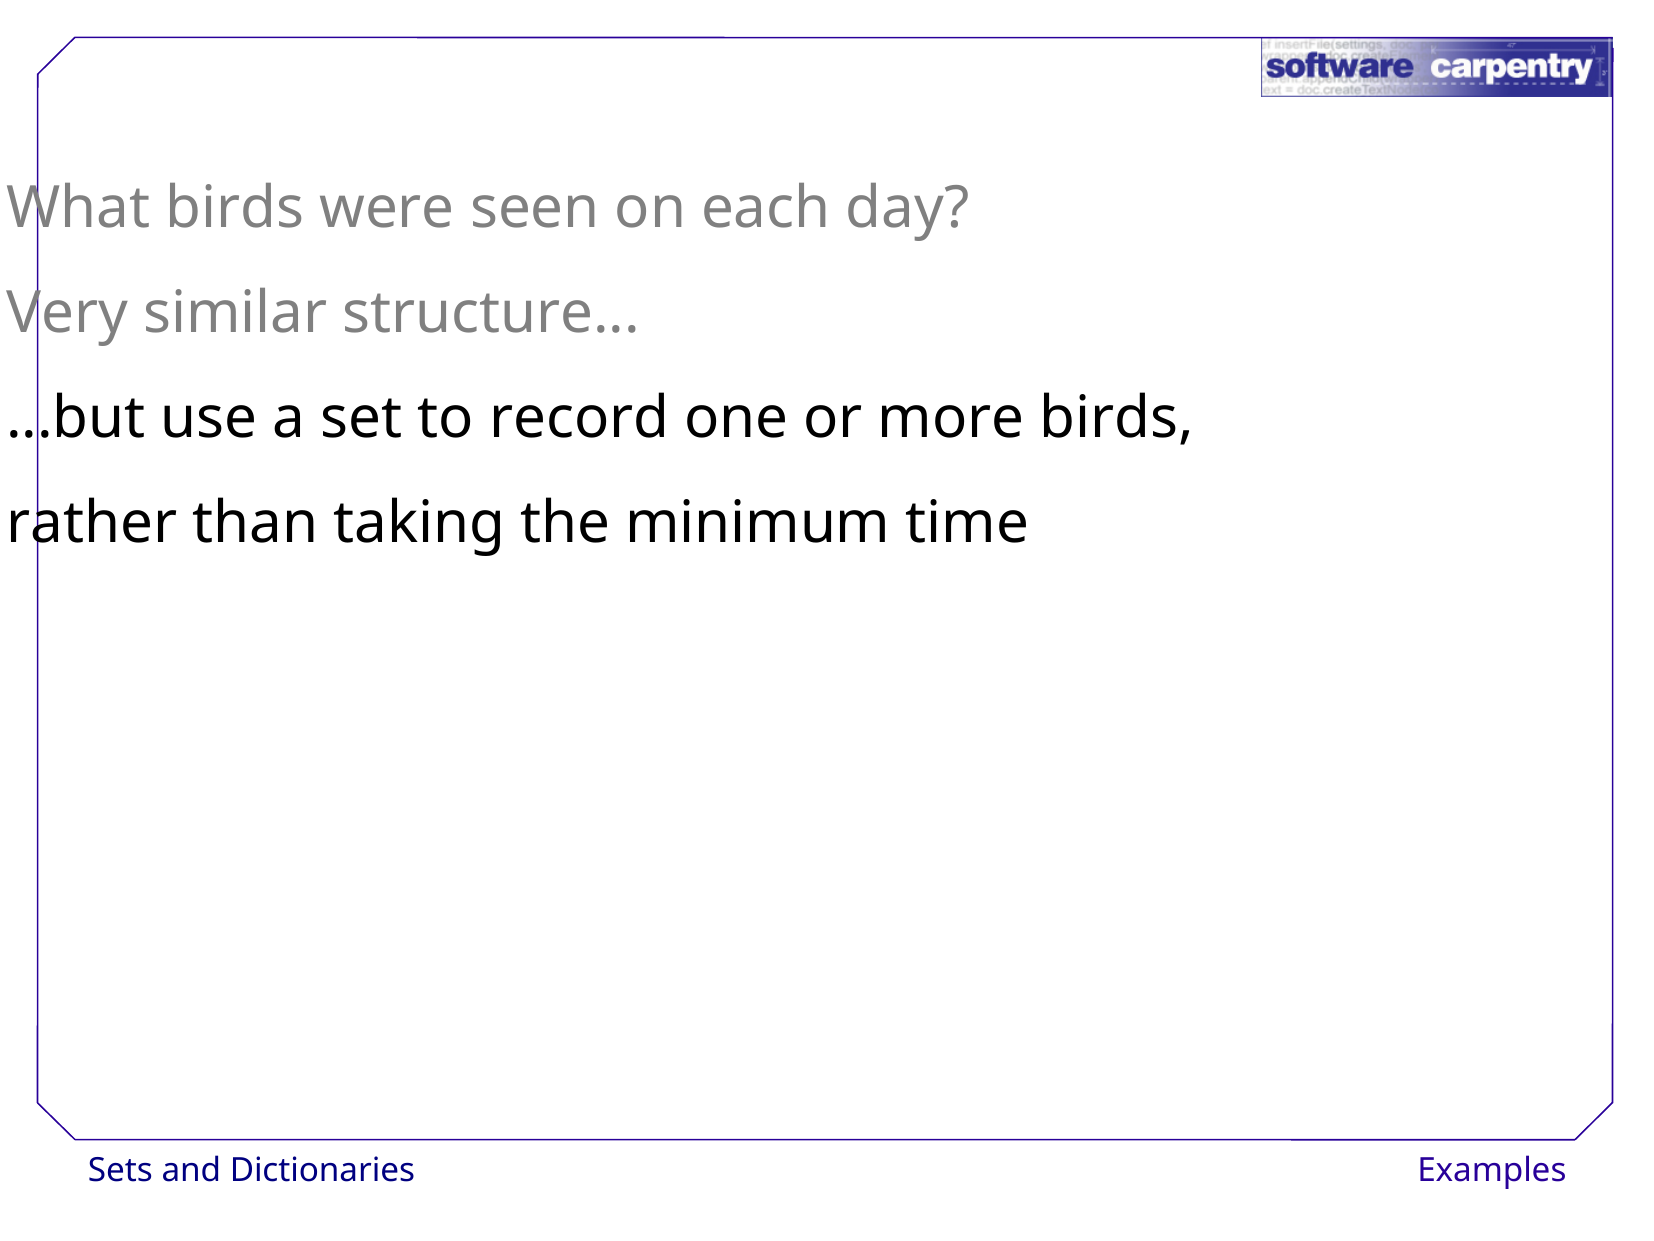

What birds were seen on each day?
Very similar structure...
...but use a set to record one or more birds,
rather than taking the minimum time